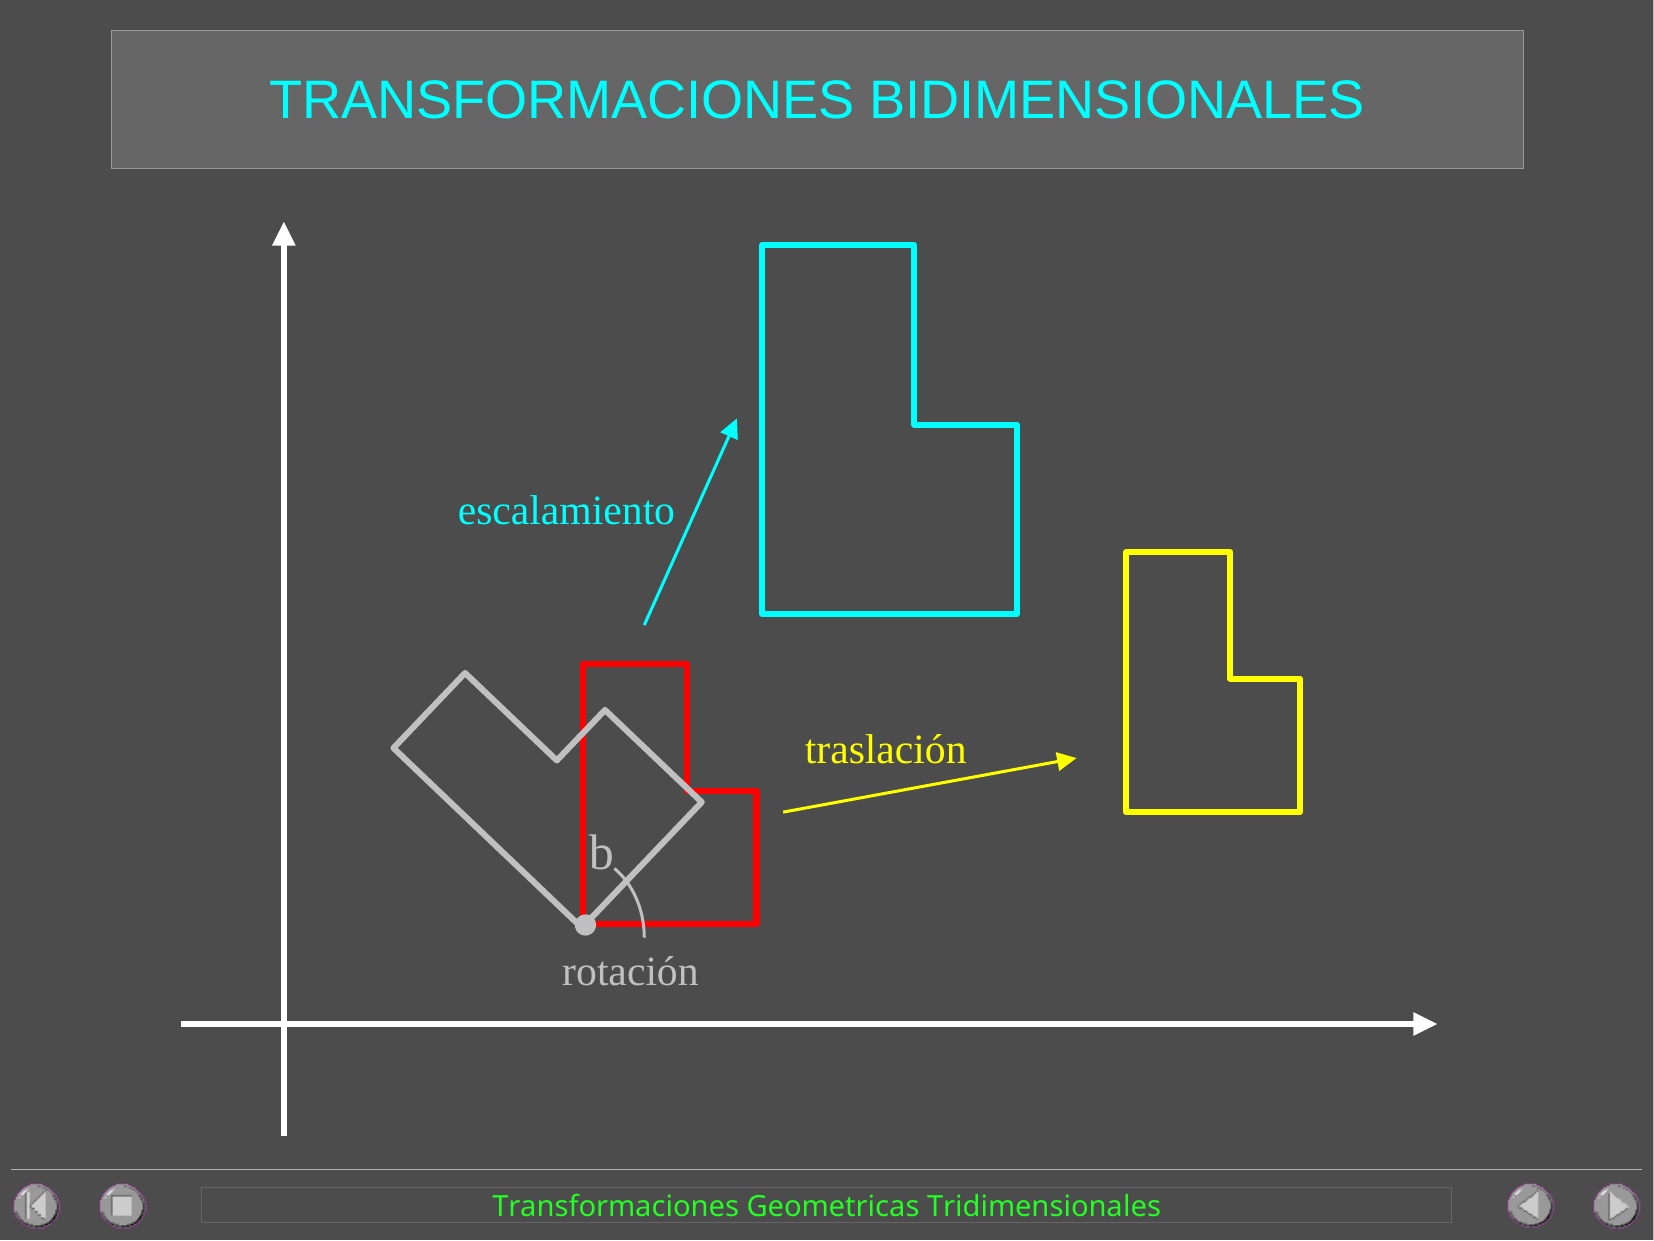

# TRANSFORMACIONES BIDIMENSIONALES
escalamiento
traslación
b
rotación